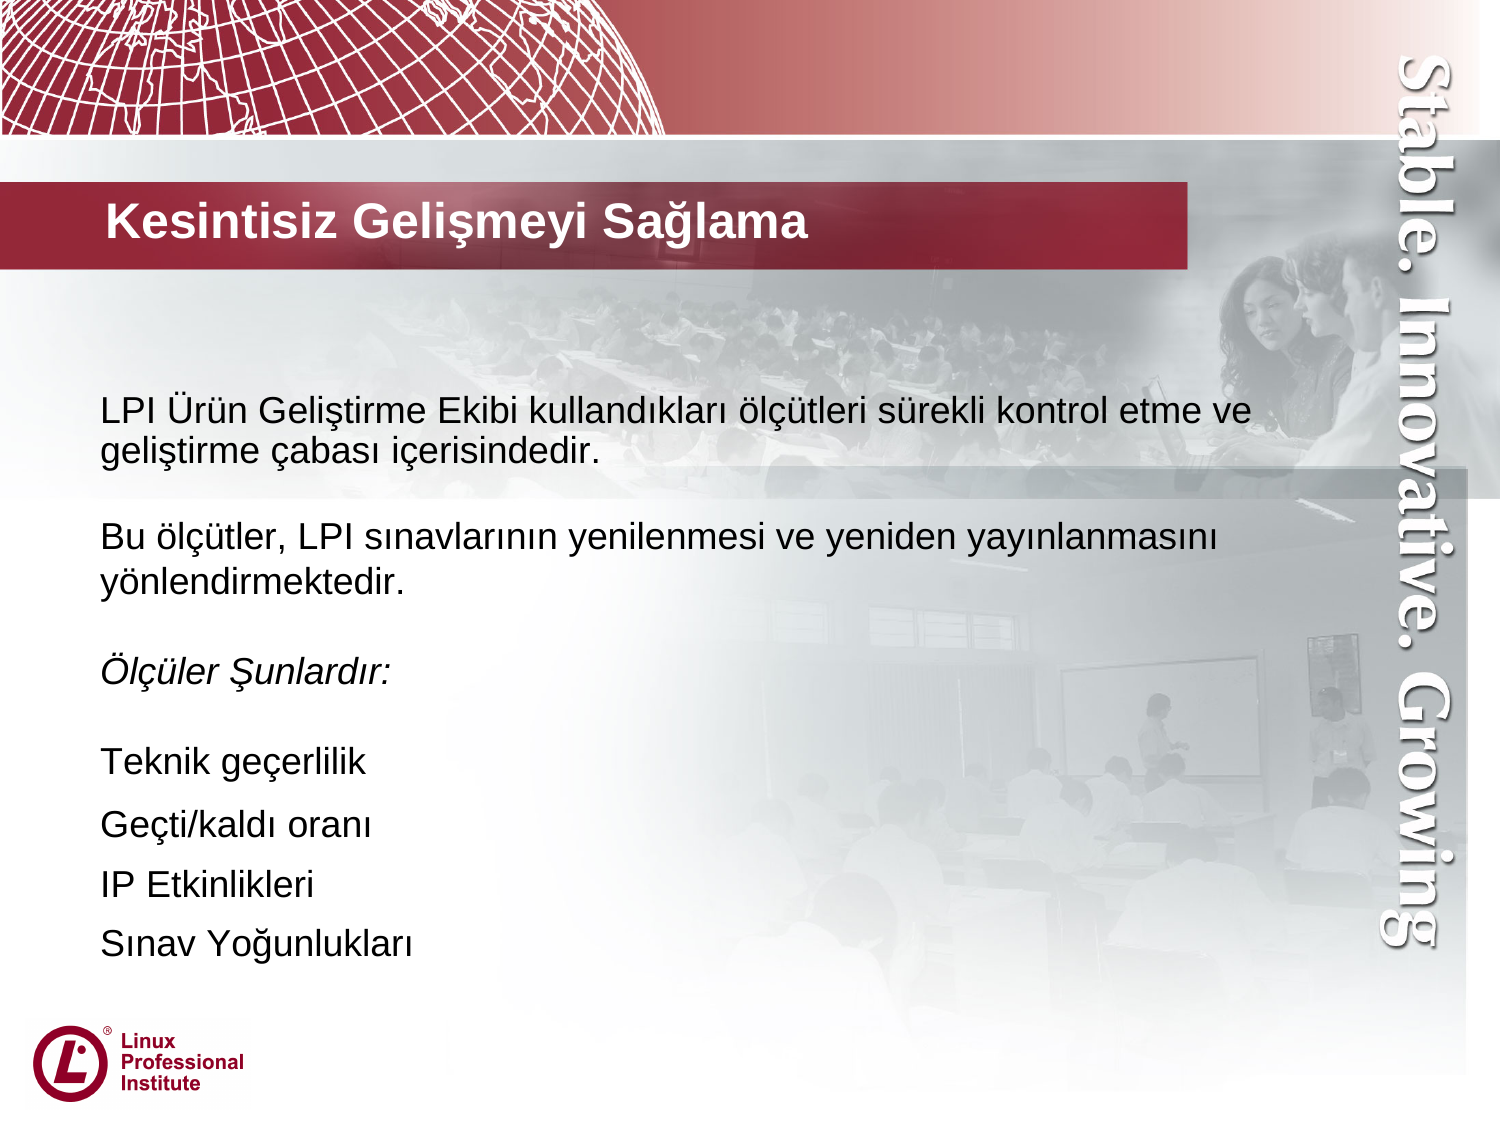

Kesintisiz Gelişmeyi Sağlama
LPI Ürün Geliştirme Ekibi kullandıkları ölçütleri sürekli kontrol etme ve
geliştirme çabası içerisindedir.
Bu ölçütler, LPI sınavlarının yenilenmesi ve yeniden yayınlanmasını
yönlendirmektedir.
Ölçüler Şunlardır:
Teknik geçerlilik
Geçti/kaldı oranı
IP Etkinlikleri
Sınav Yoğunlukları